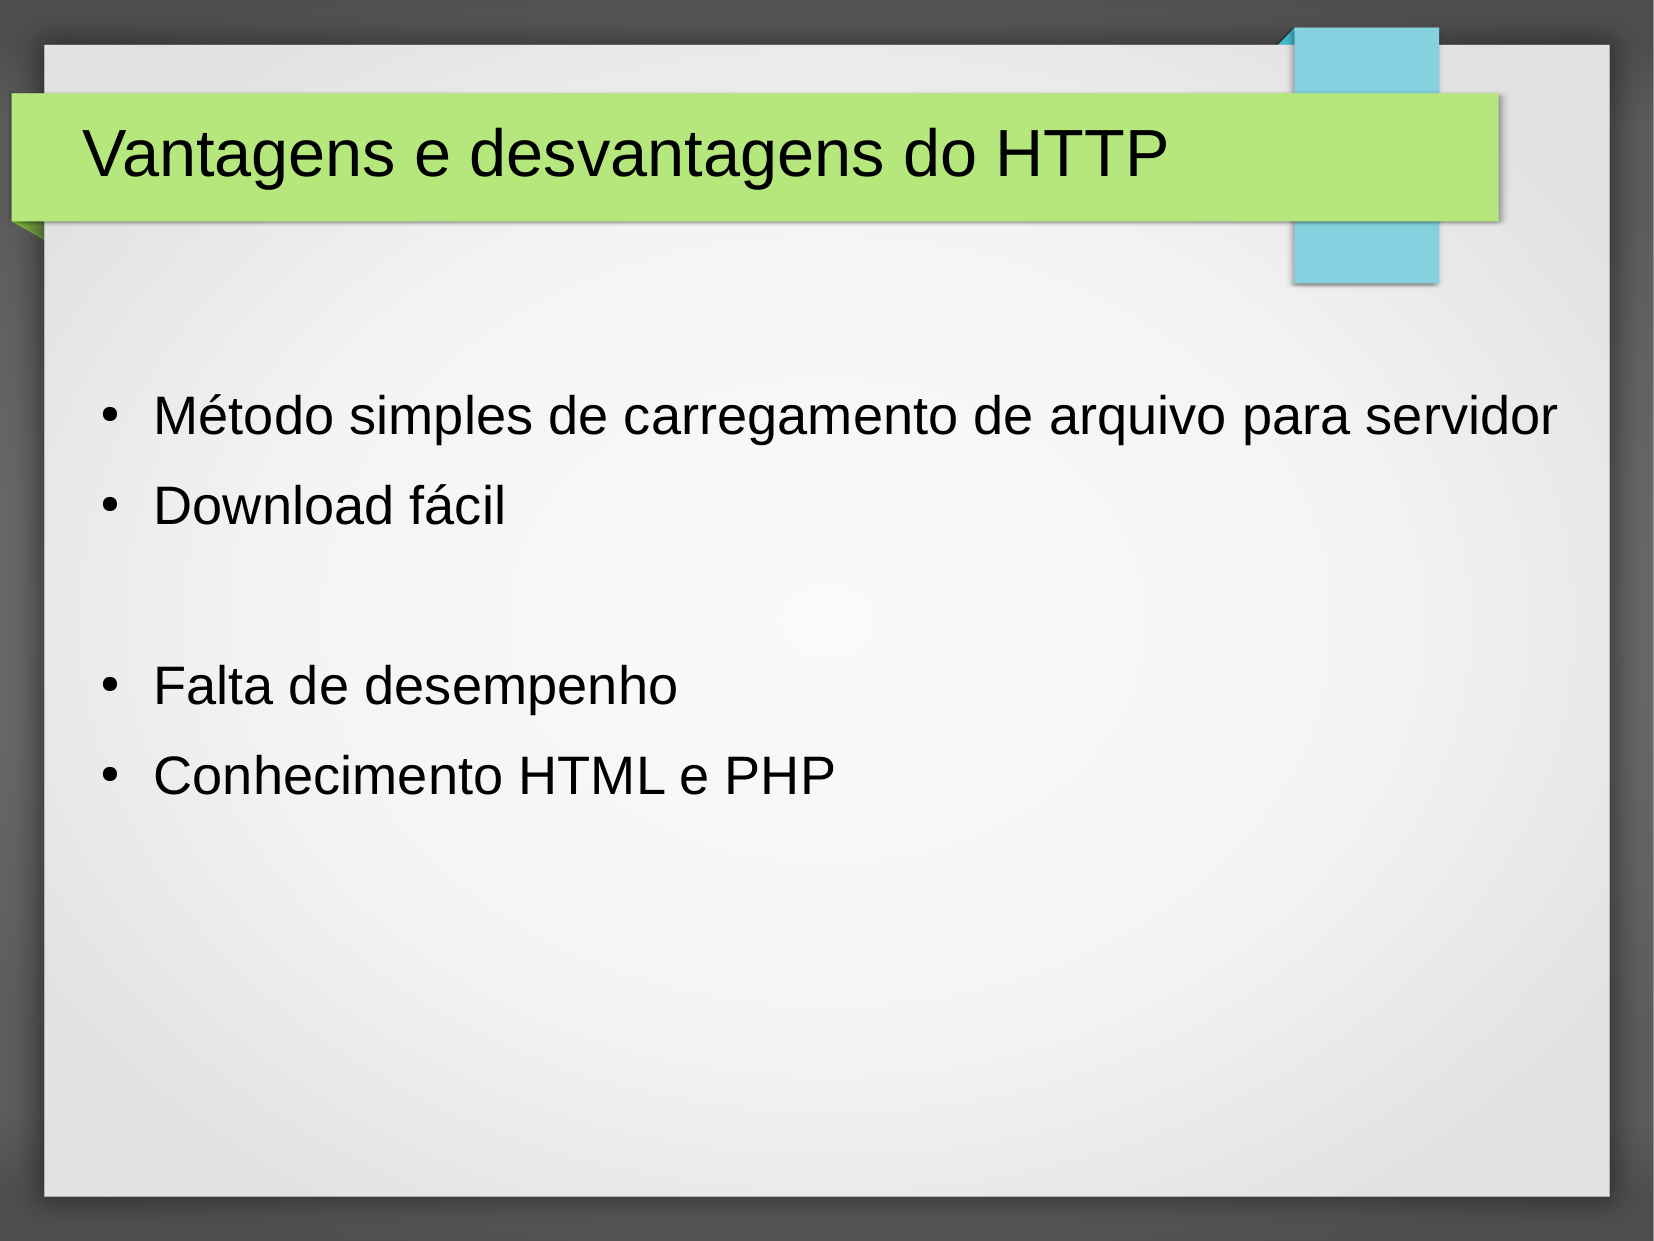

# Vantagens e desvantagens do HTTP
Método simples de carregamento de arquivo para servidor
Download fácil
Falta de desempenho
Conhecimento HTML e PHP